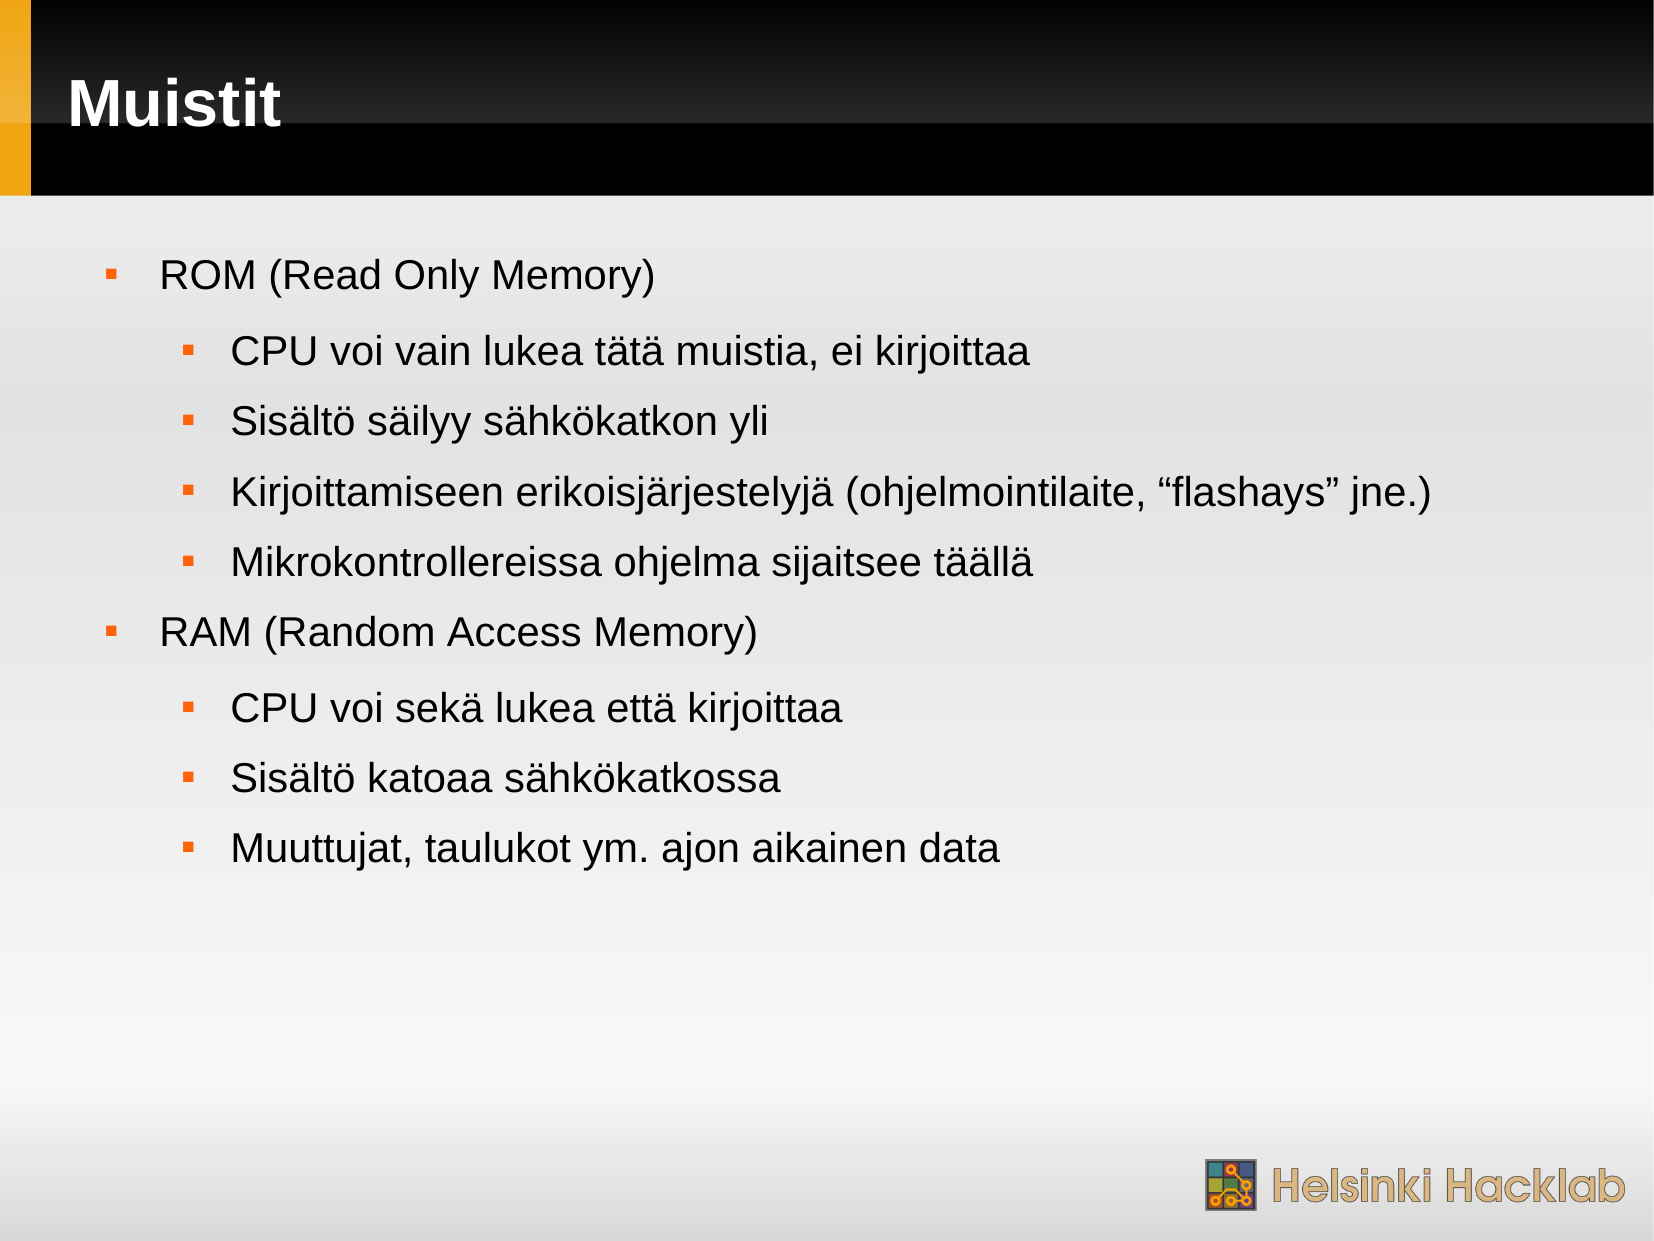

# Muistit
ROM (Read Only Memory)
CPU voi vain lukea tätä muistia, ei kirjoittaa
Sisältö säilyy sähkökatkon yli
Kirjoittamiseen erikoisjärjestelyjä (ohjelmointilaite, “flashays” jne.)
Mikrokontrollereissa ohjelma sijaitsee täällä
RAM (Random Access Memory)
CPU voi sekä lukea että kirjoittaa
Sisältö katoaa sähkökatkossa
Muuttujat, taulukot ym. ajon aikainen data